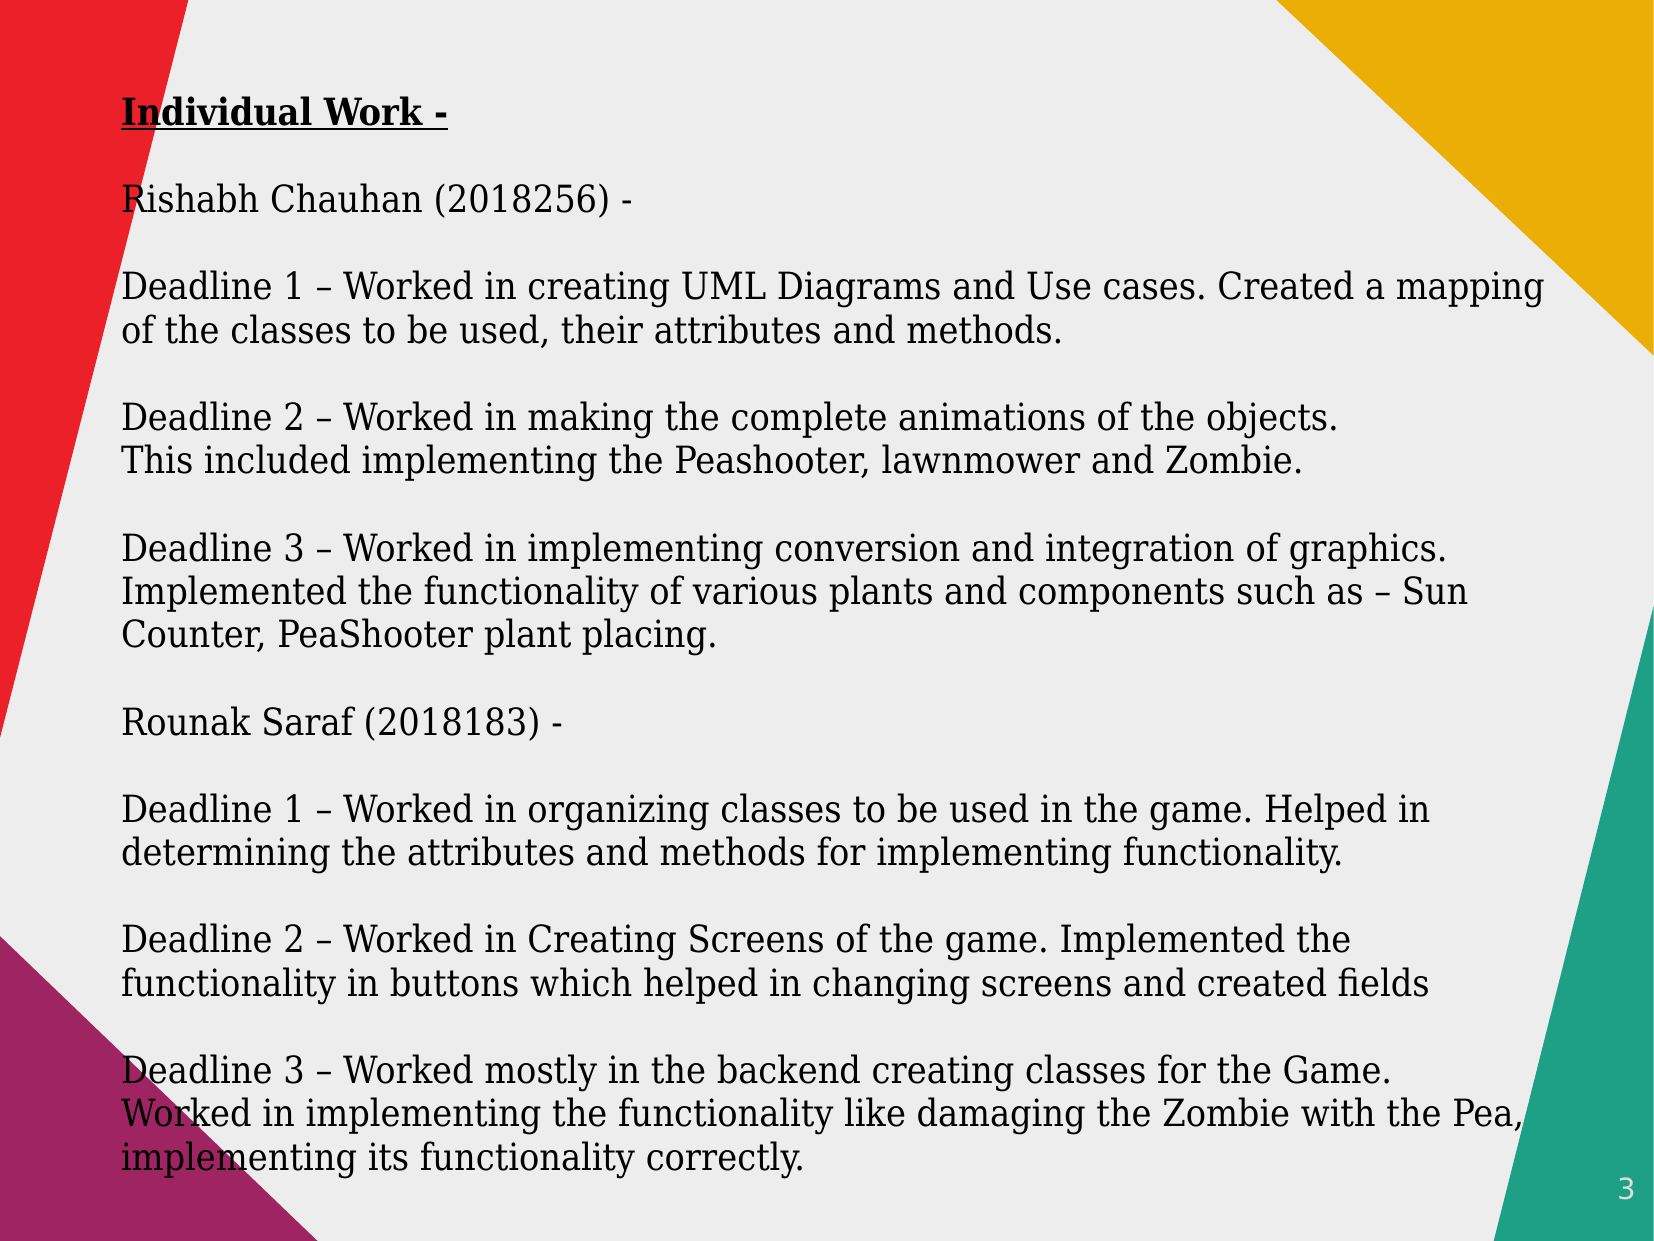

Individual Work -
Rishabh Chauhan (2018256) -
Deadline 1 – Worked in creating UML Diagrams and Use cases. Created a mapping of the classes to be used, their attributes and methods.
Deadline 2 – Worked in making the complete animations of the objects.
This included implementing the Peashooter, lawnmower and Zombie.
Deadline 3 – Worked in implementing conversion and integration of graphics. Implemented the functionality of various plants and components such as – Sun Counter, PeaShooter plant placing.
Rounak Saraf (2018183) -
Deadline 1 – Worked in organizing classes to be used in the game. Helped in determining the attributes and methods for implementing functionality.
Deadline 2 – Worked in Creating Screens of the game. Implemented the functionality in buttons which helped in changing screens and created fields
Deadline 3 – Worked mostly in the backend creating classes for the Game.
Worked in implementing the functionality like damaging the Zombie with the Pea, implementing its functionality correctly.
3